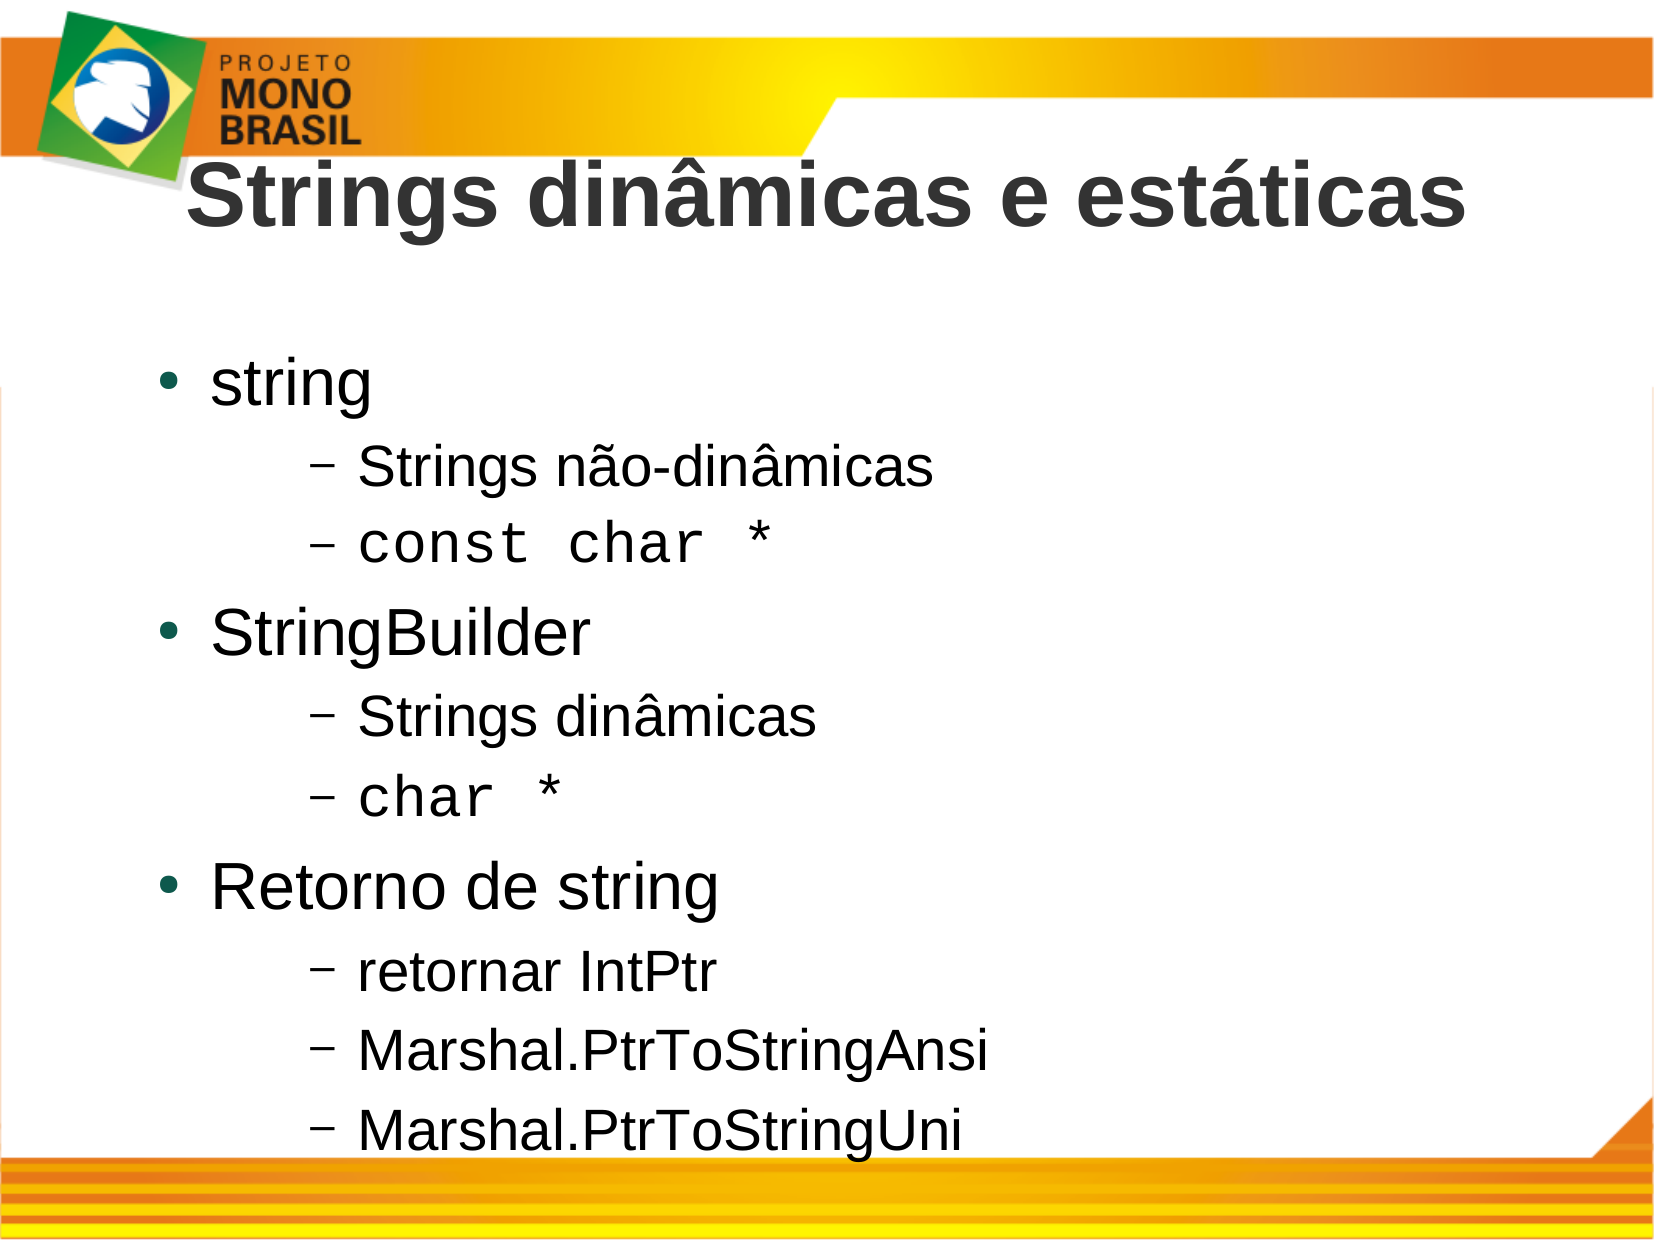

# Strings dinâmicas e estáticas
string
Strings não-dinâmicas
const char *
StringBuilder
Strings dinâmicas
char *
Retorno de string
retornar IntPtr
Marshal.PtrToStringAnsi
Marshal.PtrToStringUni